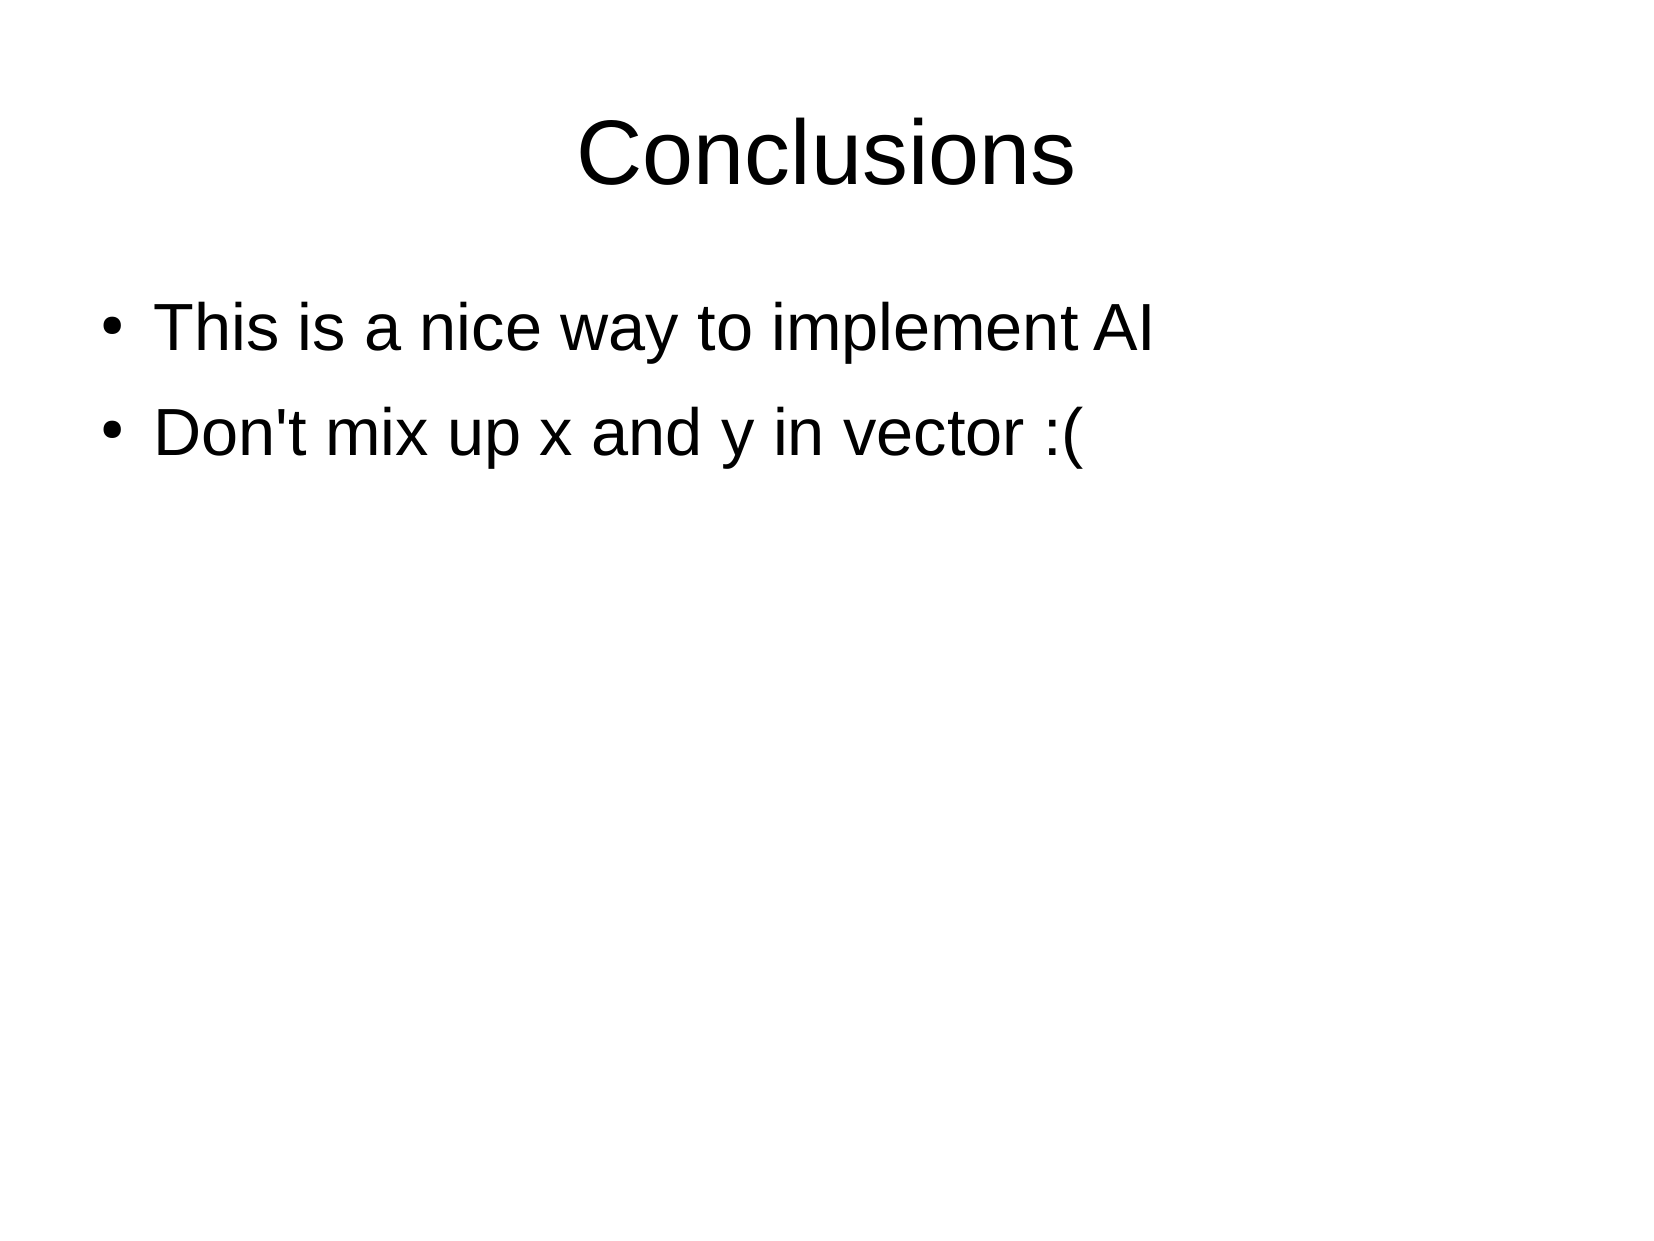

# Conclusions
This is a nice way to implement AI
Don't mix up x and y in vector :(